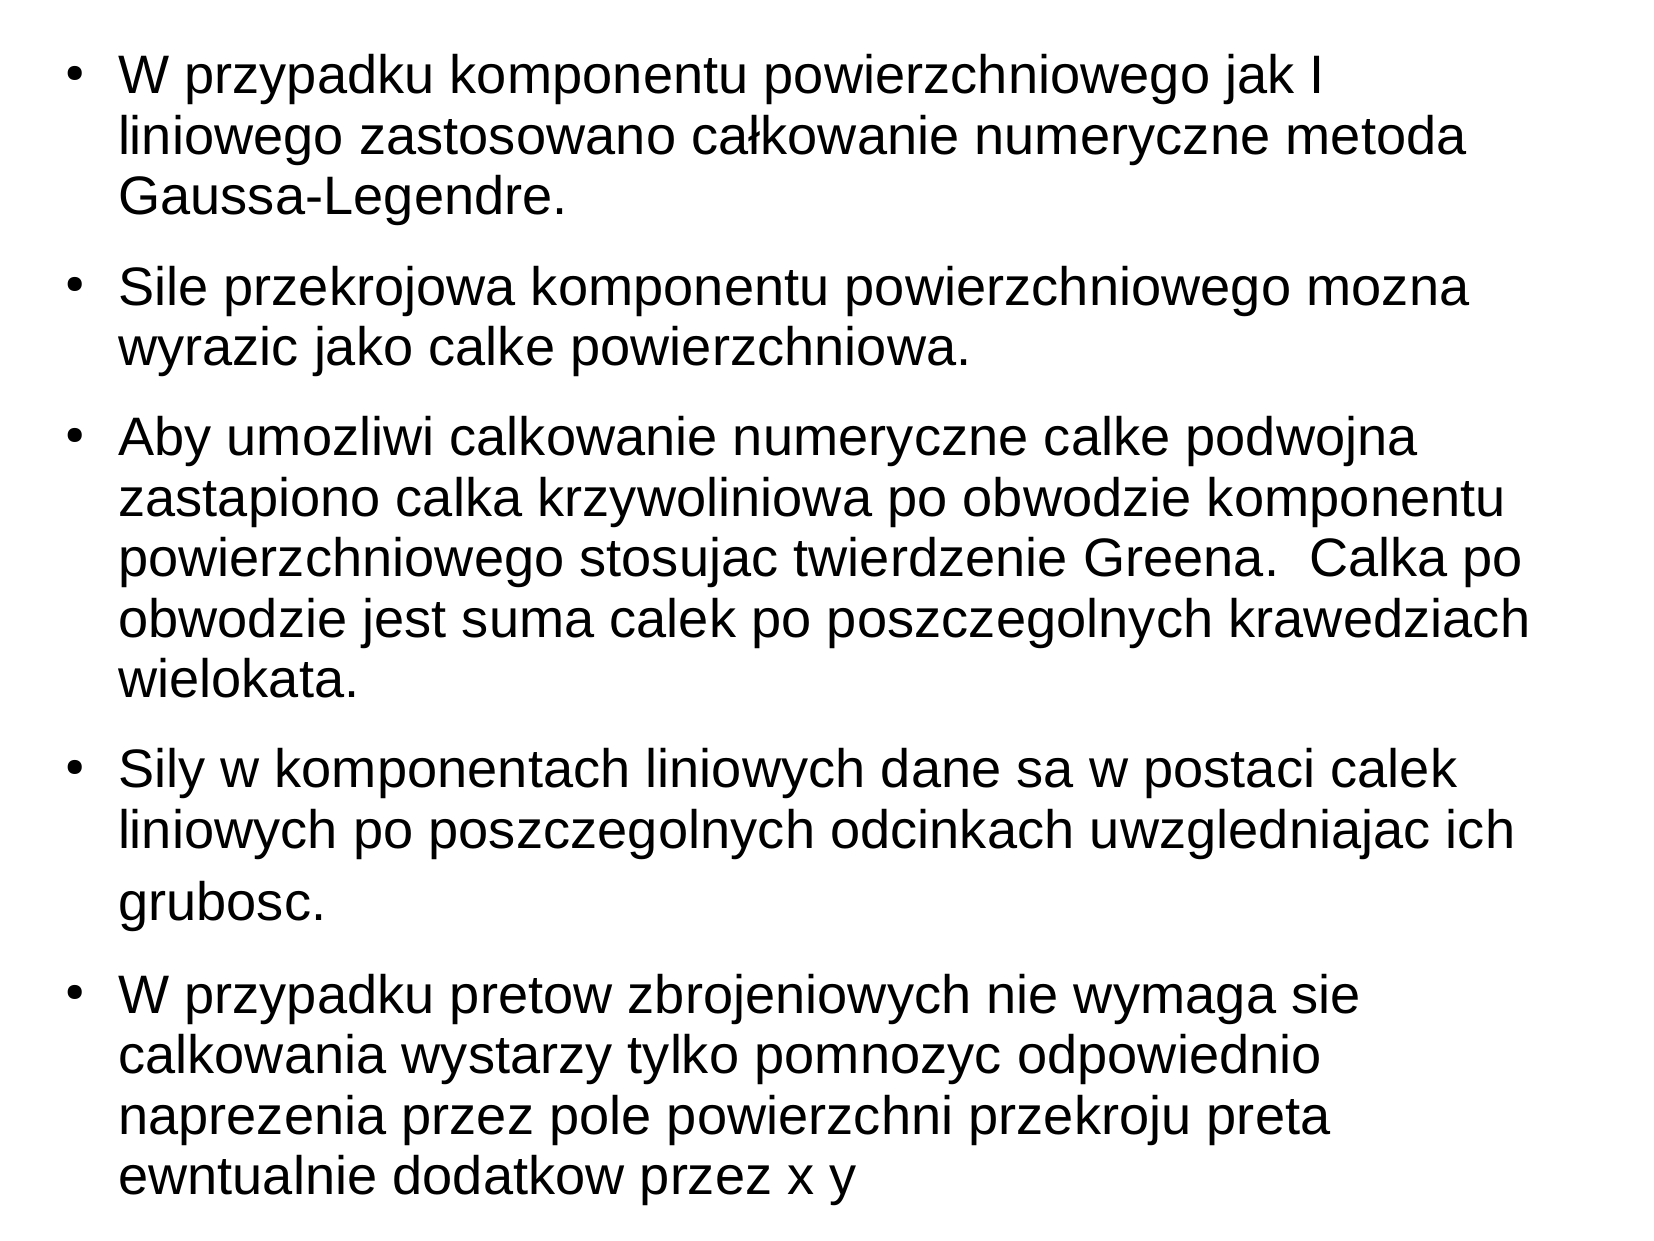

# W przypadku komponentu powierzchniowego jak I liniowego zastosowano całkowanie numeryczne metoda Gaussa-Legendre.
Sile przekrojowa komponentu powierzchniowego mozna wyrazic jako calke powierzchniowa.
Aby umozliwi calkowanie numeryczne calke podwojna zastapiono calka krzywoliniowa po obwodzie komponentu powierzchniowego stosujac twierdzenie Greena. Calka po obwodzie jest suma calek po poszczegolnych krawedziach wielokata.
Sily w komponentach liniowych dane sa w postaci calek liniowych po poszczegolnych odcinkach uwzgledniajac ich grubosc.
W przypadku pretow zbrojeniowych nie wymaga sie calkowania wystarzy tylko pomnozyc odpowiednio naprezenia przez pole powierzchni przekroju preta ewntualnie dodatkow przez x y